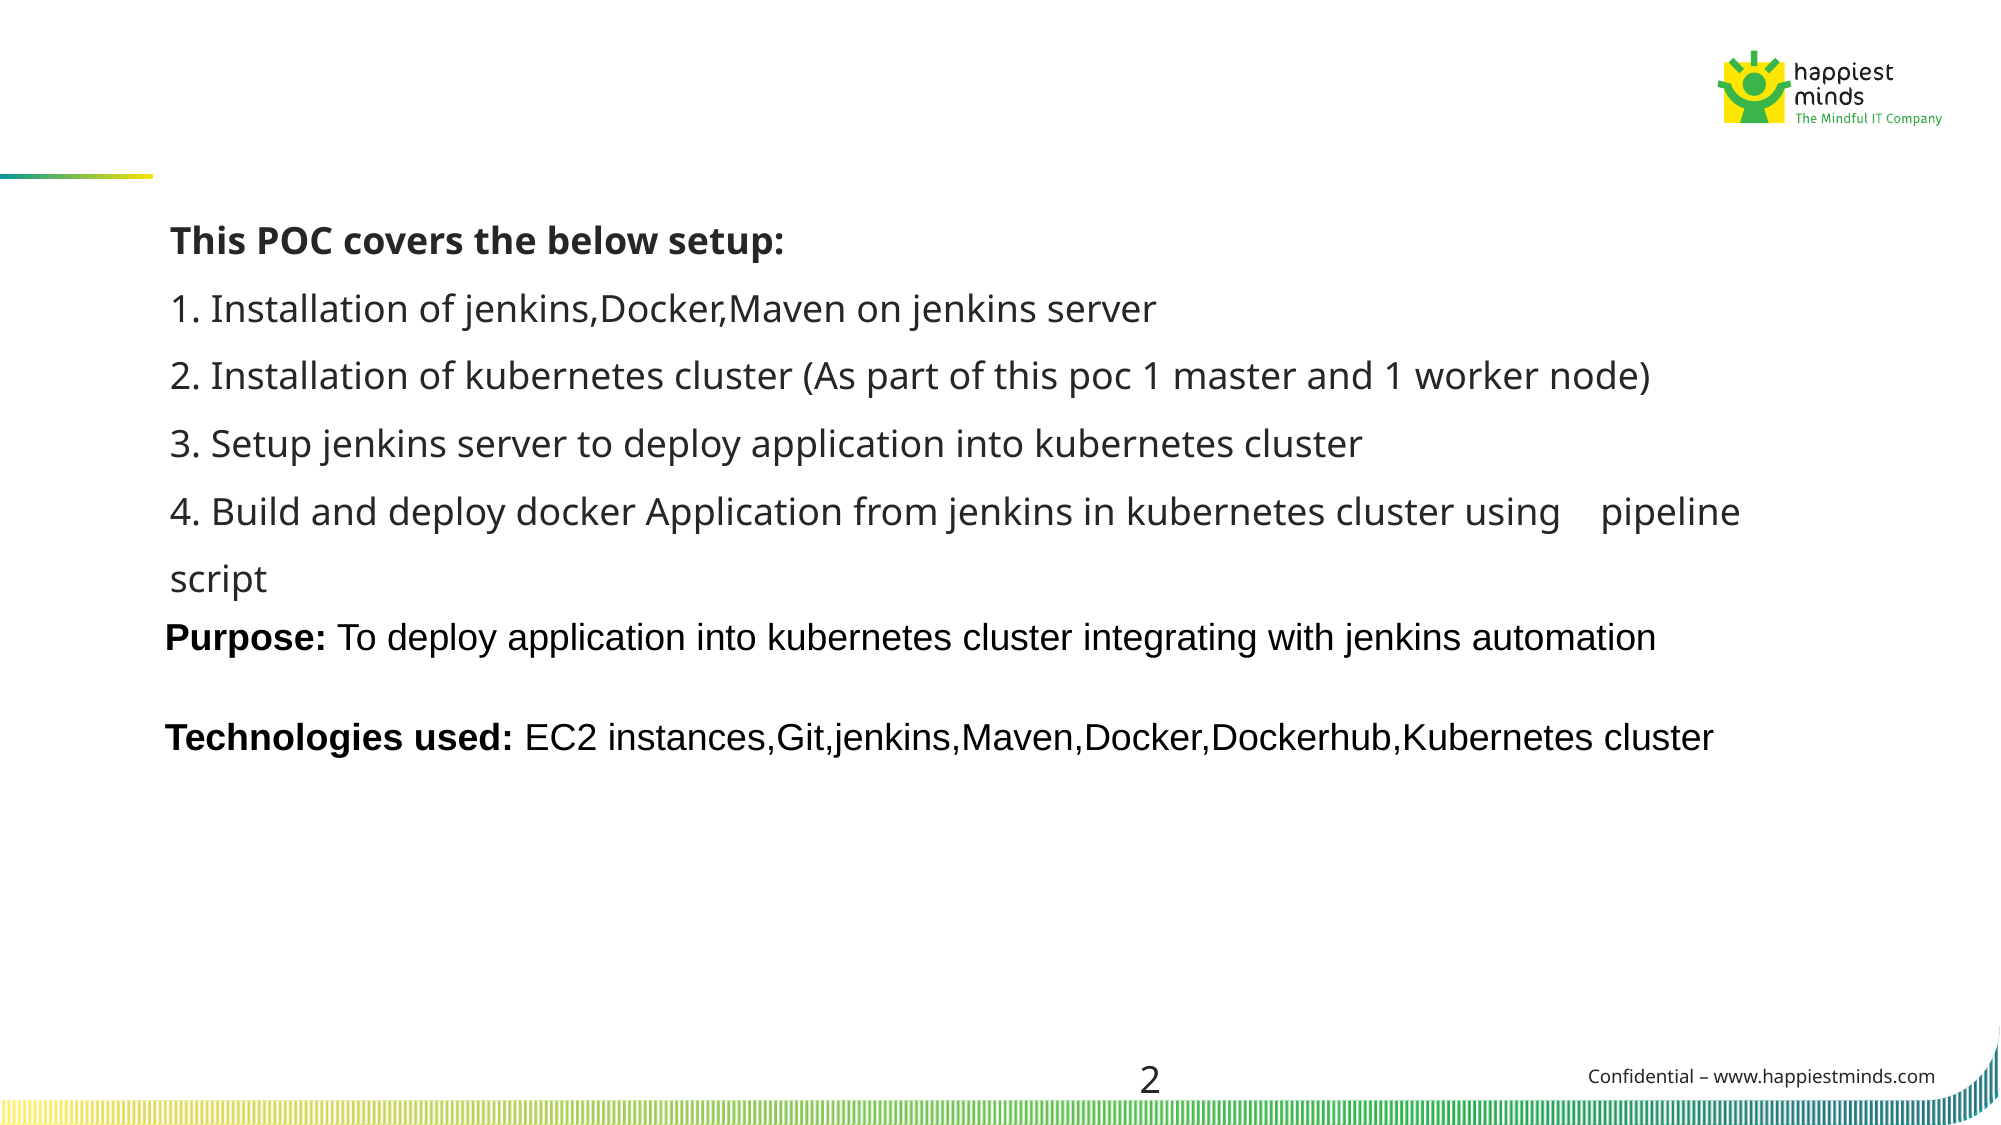

This POC covers the below setup:
1. Installation of jenkins,Docker,Maven on jenkins server
2. Installation of kubernetes cluster (As part of this poc 1 master and 1 worker node)
3. Setup jenkins server to deploy application into kubernetes cluster
4. Build and deploy docker Application from jenkins in kubernetes cluster using pipeline script
Purpose: To deploy application into kubernetes cluster integrating with jenkins automation
Technologies used: EC2 instances,Git,jenkins,Maven,Docker,Dockerhub,Kubernetes cluster